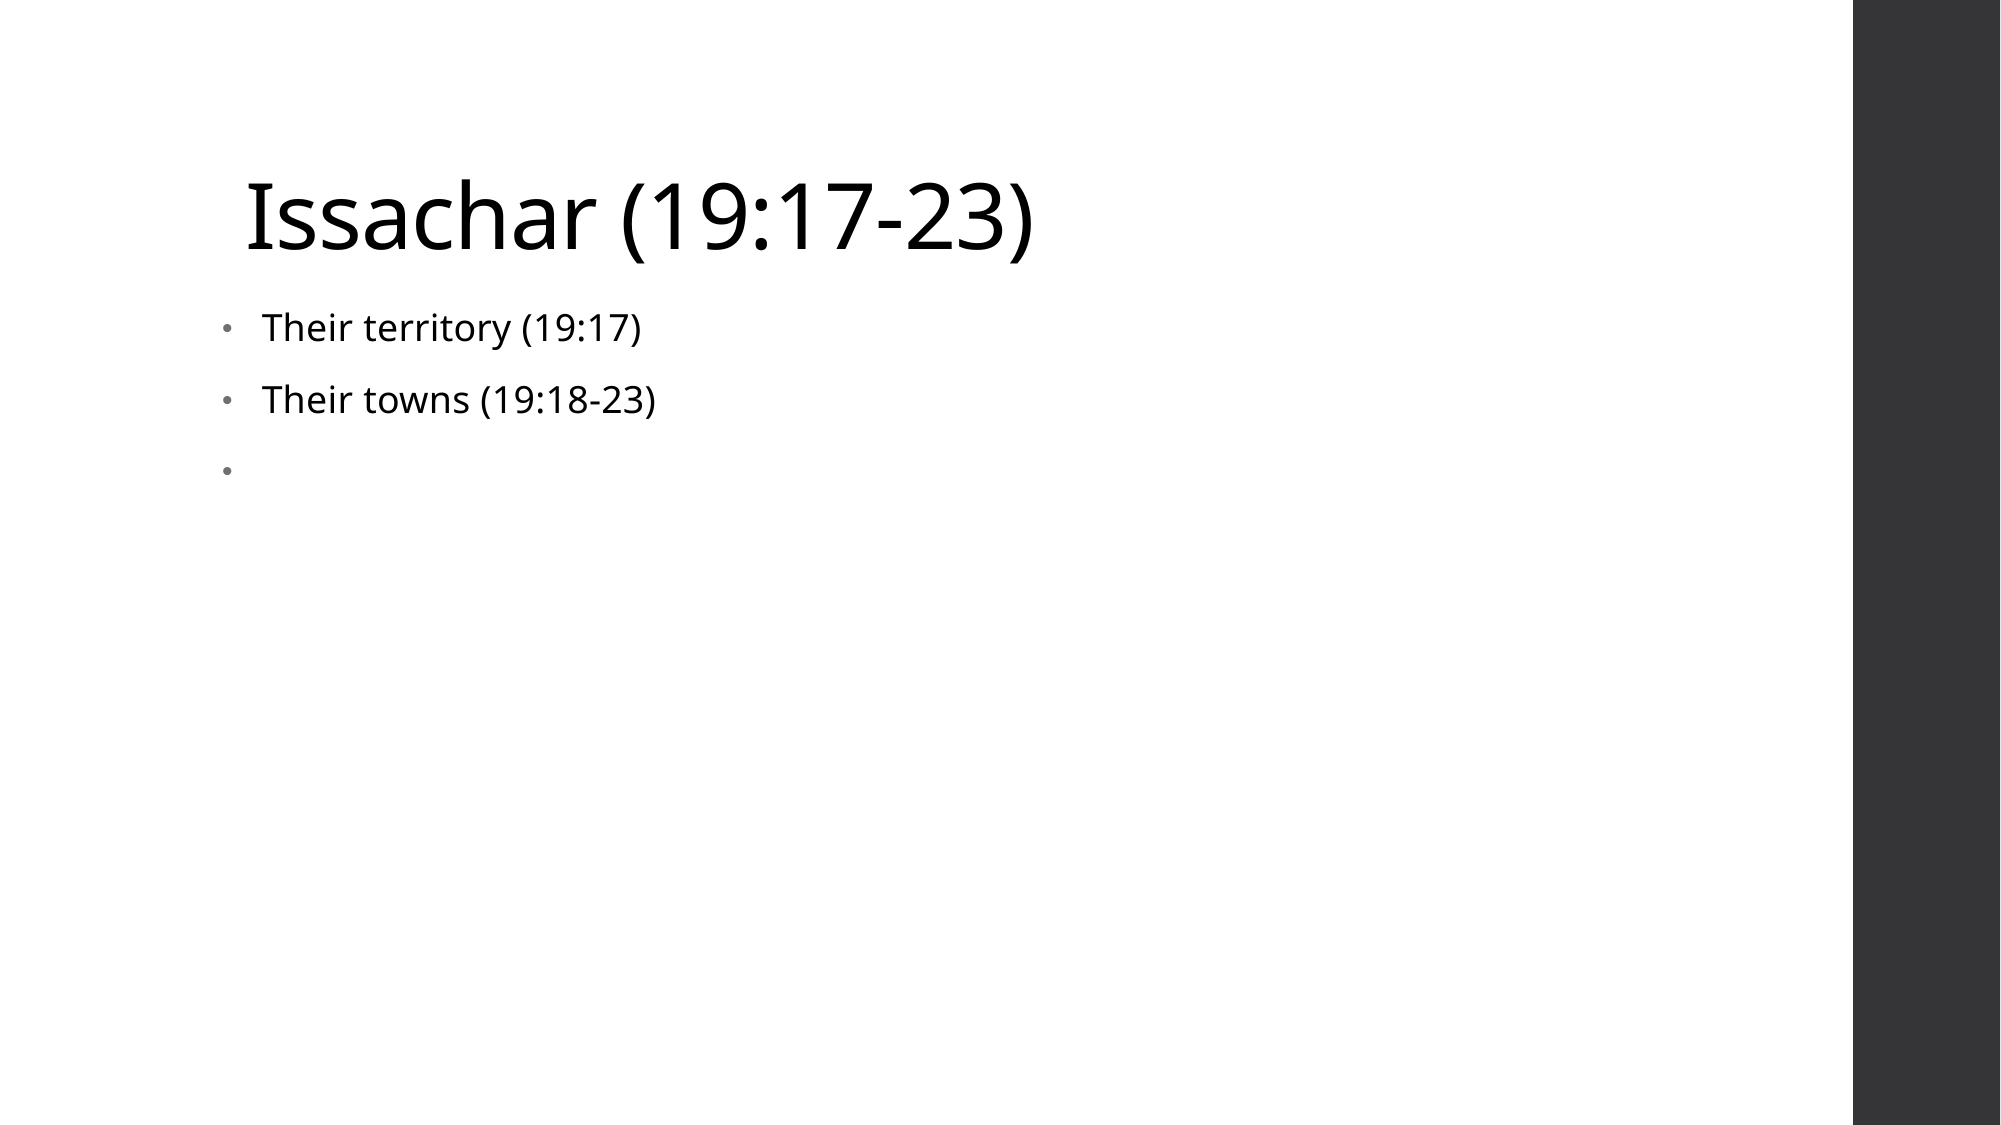

# Issachar (19:17-23)
 Their territory (19:17)
 Their towns (19:18-23)